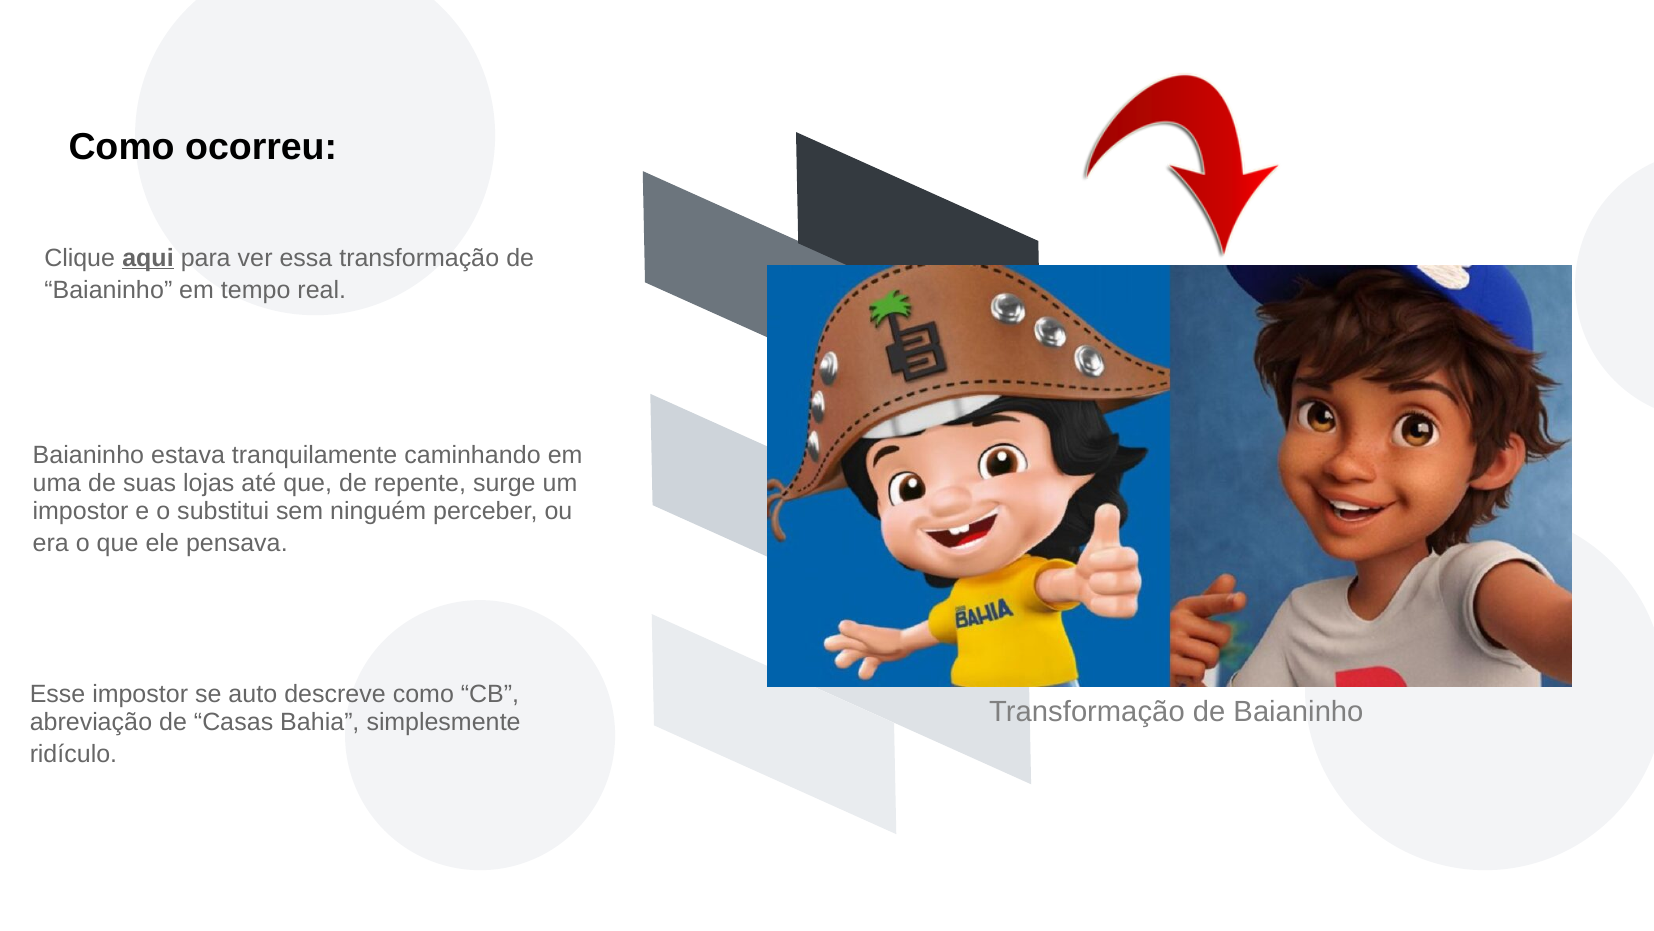

Como ocorreu:
Clique aqui para ver essa transformação de “Baianinho” em tempo real.
Baianinho estava tranquilamente caminhando em uma de suas lojas até que, de repente, surge um impostor e o substitui sem ninguém perceber, ou era o que ele pensava.
Esse impostor se auto descreve como “CB”, abreviação de “Casas Bahia”, simplesmente ridículo.
Transformação de Baianinho